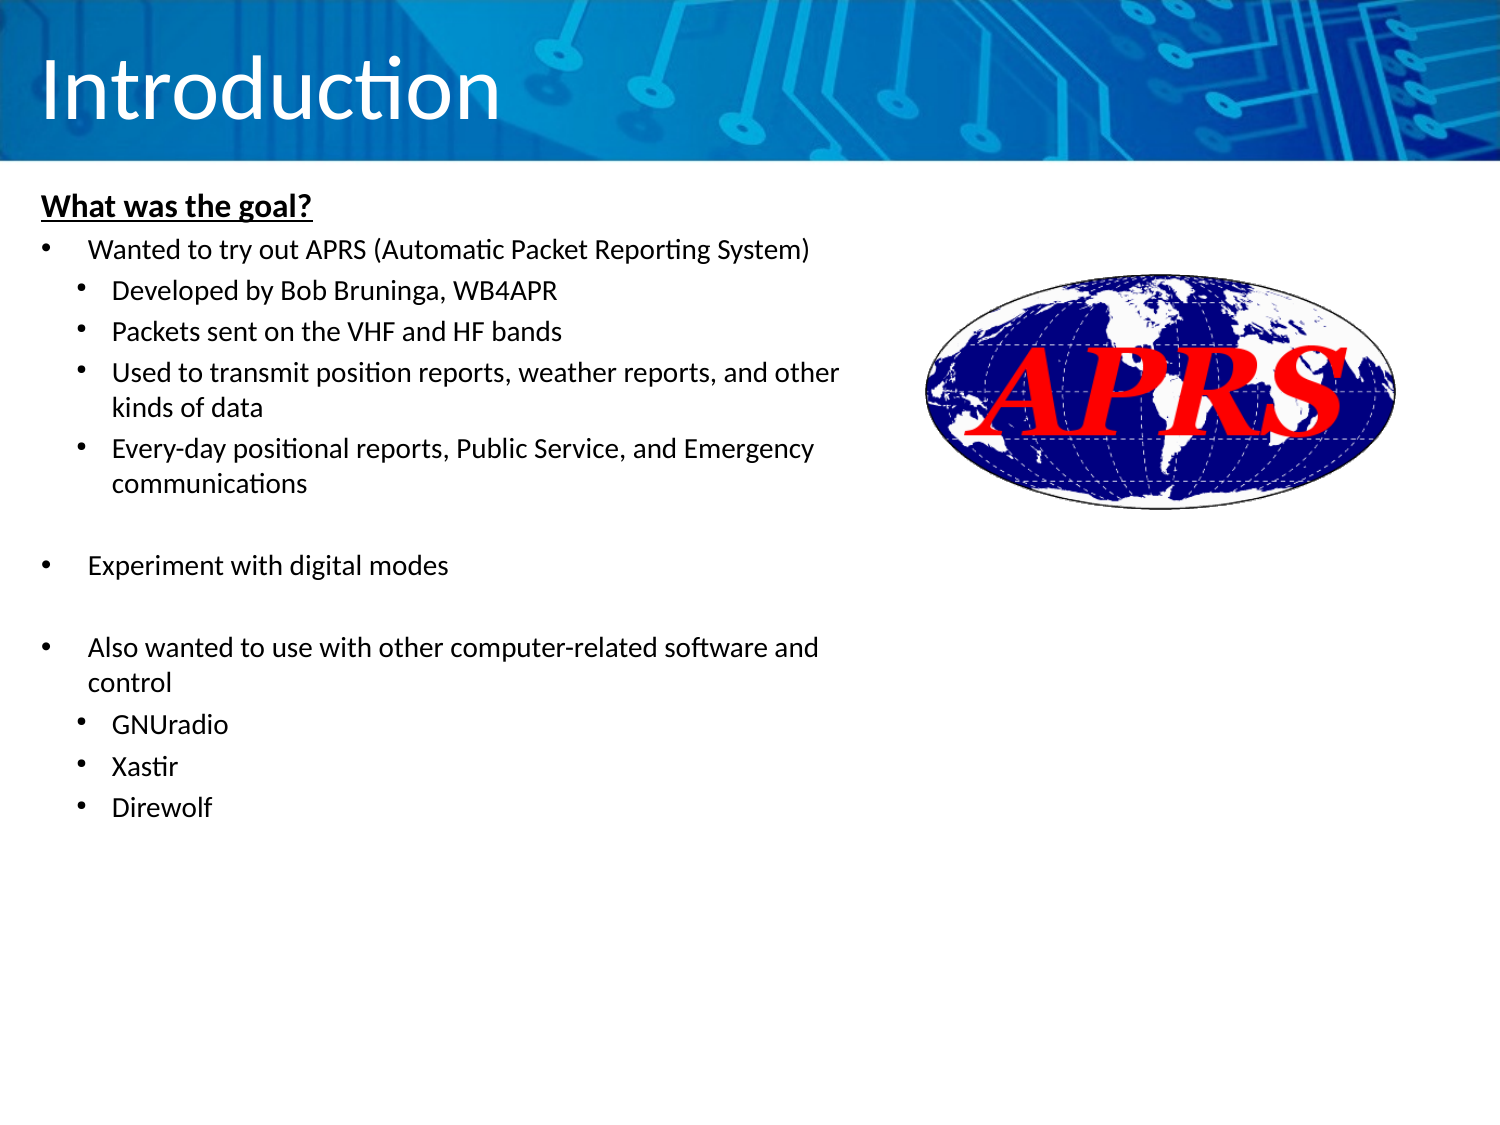

# Introduction
What was the goal?
Wanted to try out APRS (Automatic Packet Reporting System)
Developed by Bob Bruninga, WB4APR
Packets sent on the VHF and HF bands
Used to transmit position reports, weather reports, and other kinds of data
Every-day positional reports, Public Service, and Emergency communications
Experiment with digital modes
Also wanted to use with other computer-related software and control
GNUradio
Xastir
Direwolf